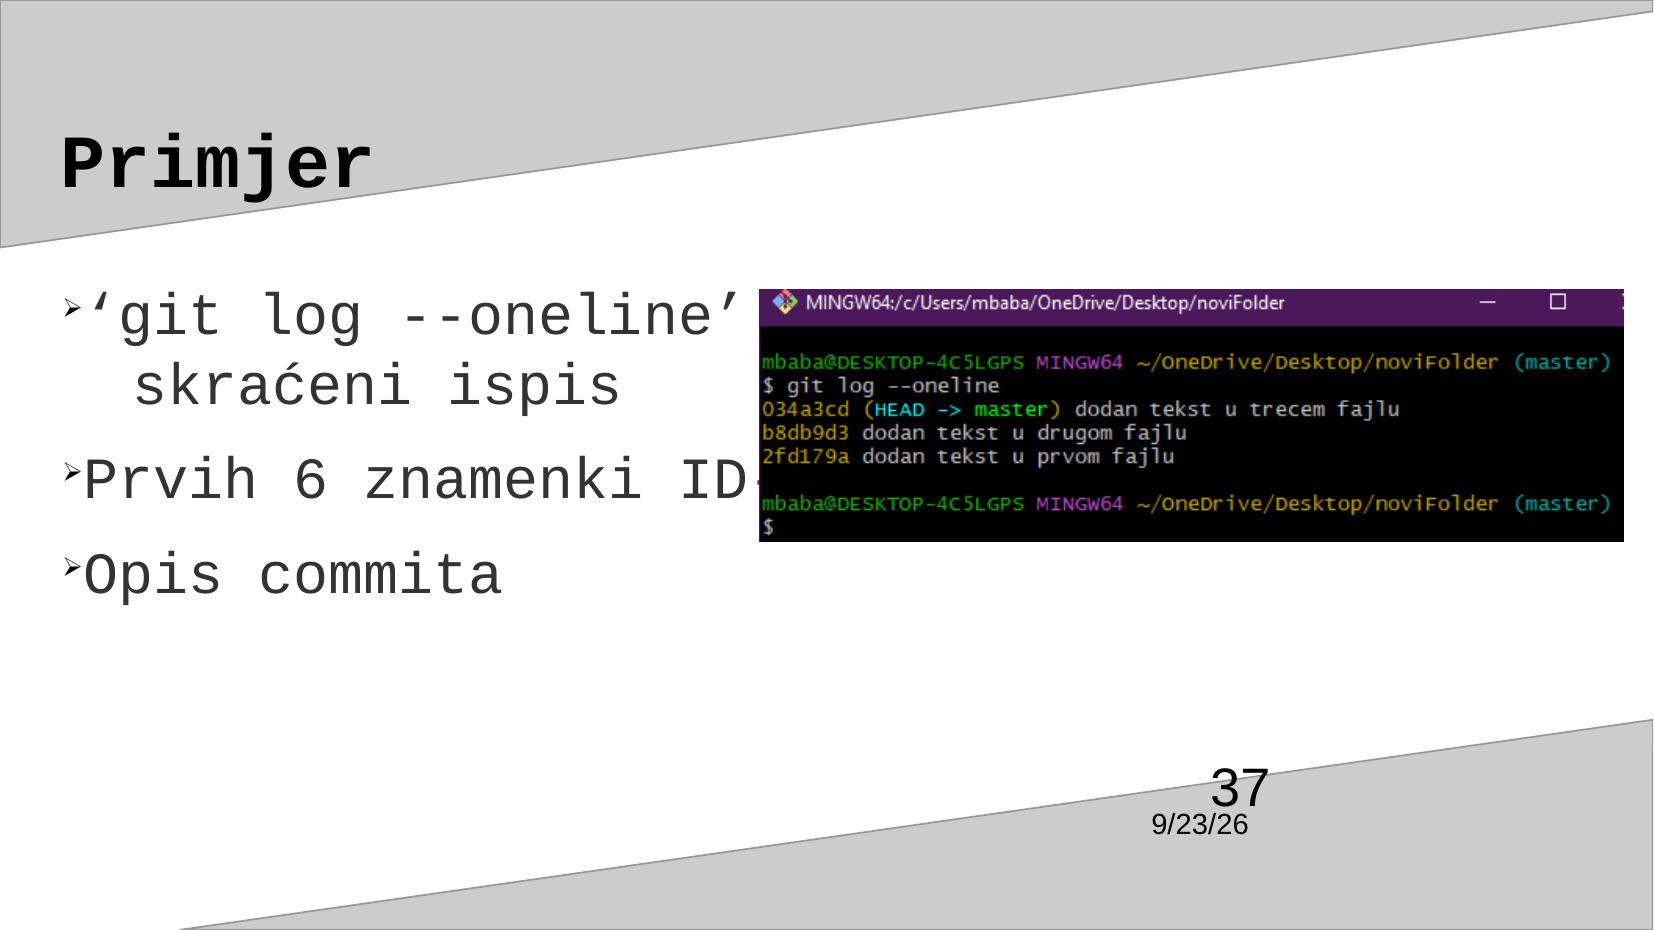

Primjer
‘git log --oneline’ za
 skraćeni ispis
Prvih 6 znamenki ID-a
Opis commita
36